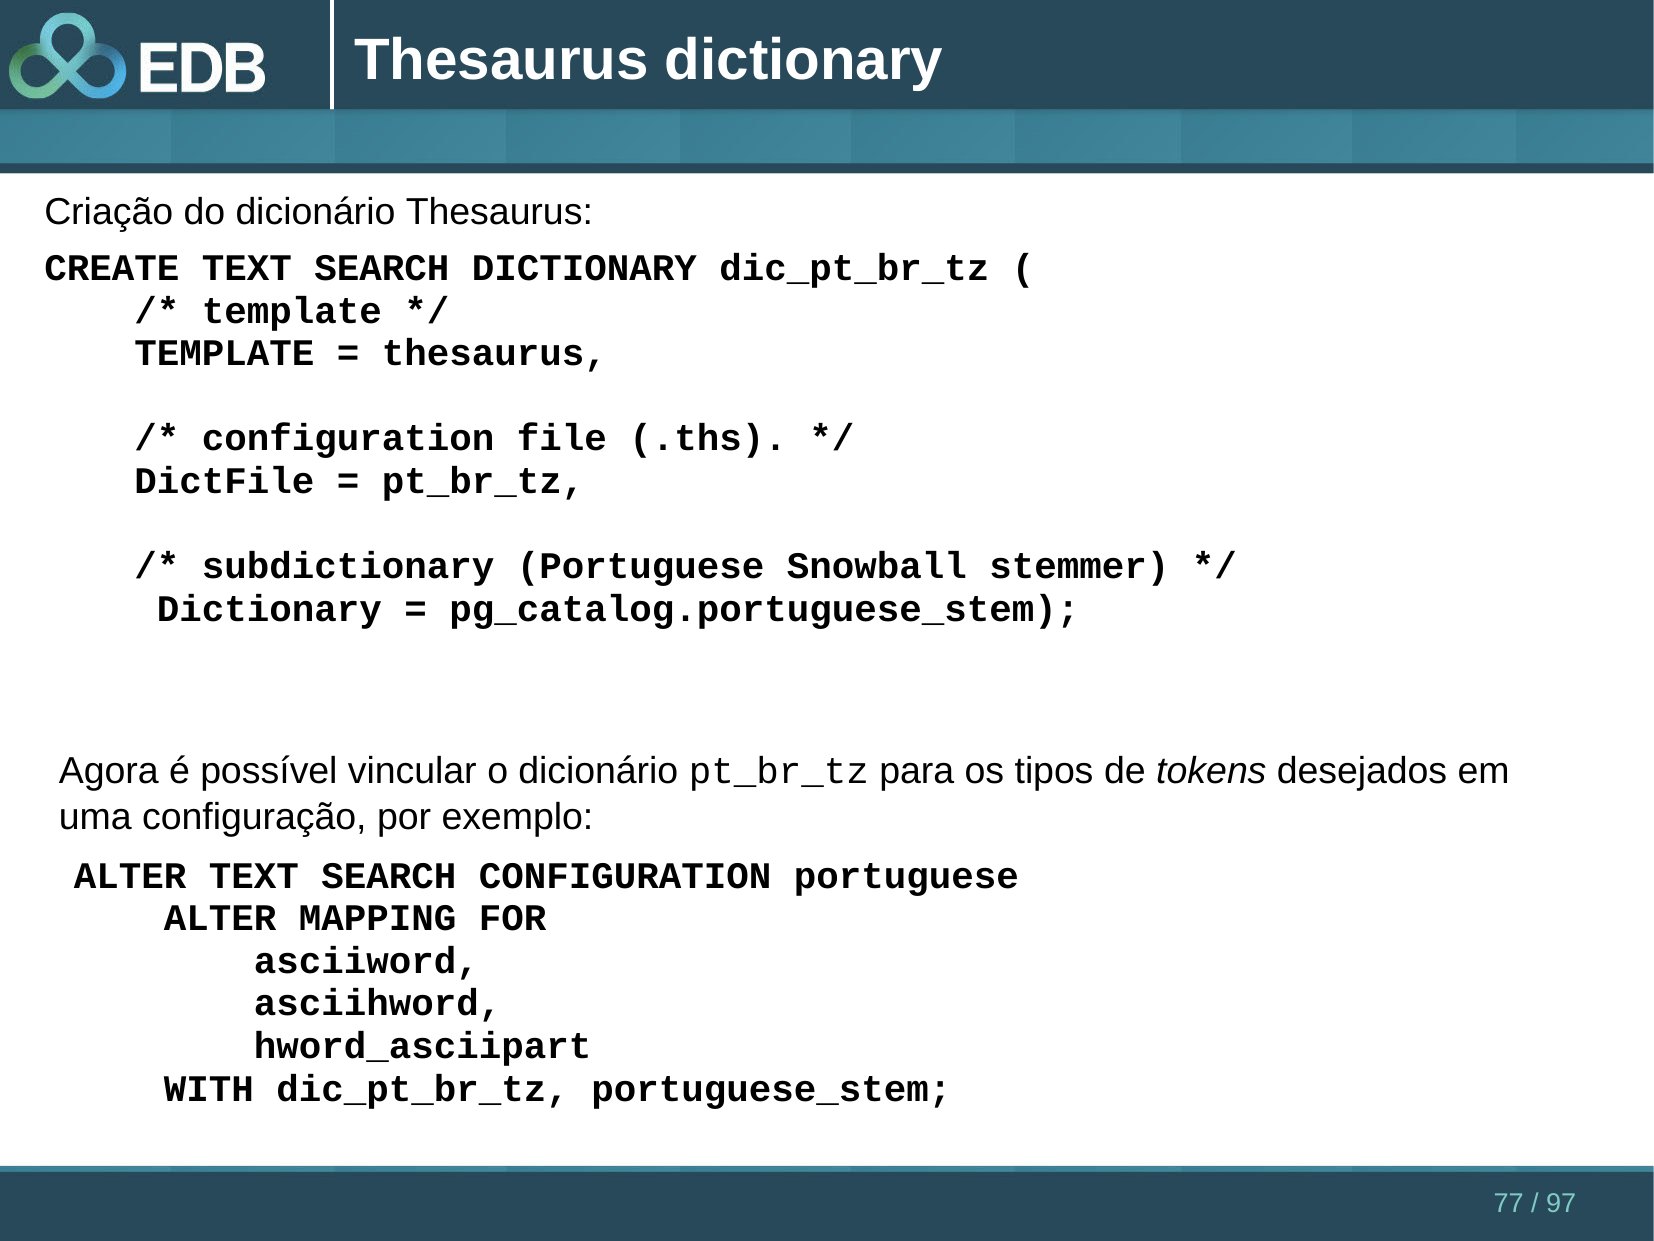

# Thesaurus dictionary
Criação do dicionário Thesaurus:
CREATE TEXT SEARCH DICTIONARY dic_pt_br_tz (
 /* template */
 TEMPLATE = thesaurus,
 /* configuration file (.ths). */
 DictFile = pt_br_tz,
 /* subdictionary (Portuguese Snowball stemmer) */
 Dictionary = pg_catalog.portuguese_stem);
Agora é possível vincular o dicionário pt_br_tz para os tipos de tokens desejados em uma configuração, por exemplo:
ALTER TEXT SEARCH CONFIGURATION portuguese
 ALTER MAPPING FOR
 asciiword,
 asciihword,
 hword_asciipart
 WITH dic_pt_br_tz, portuguese_stem;